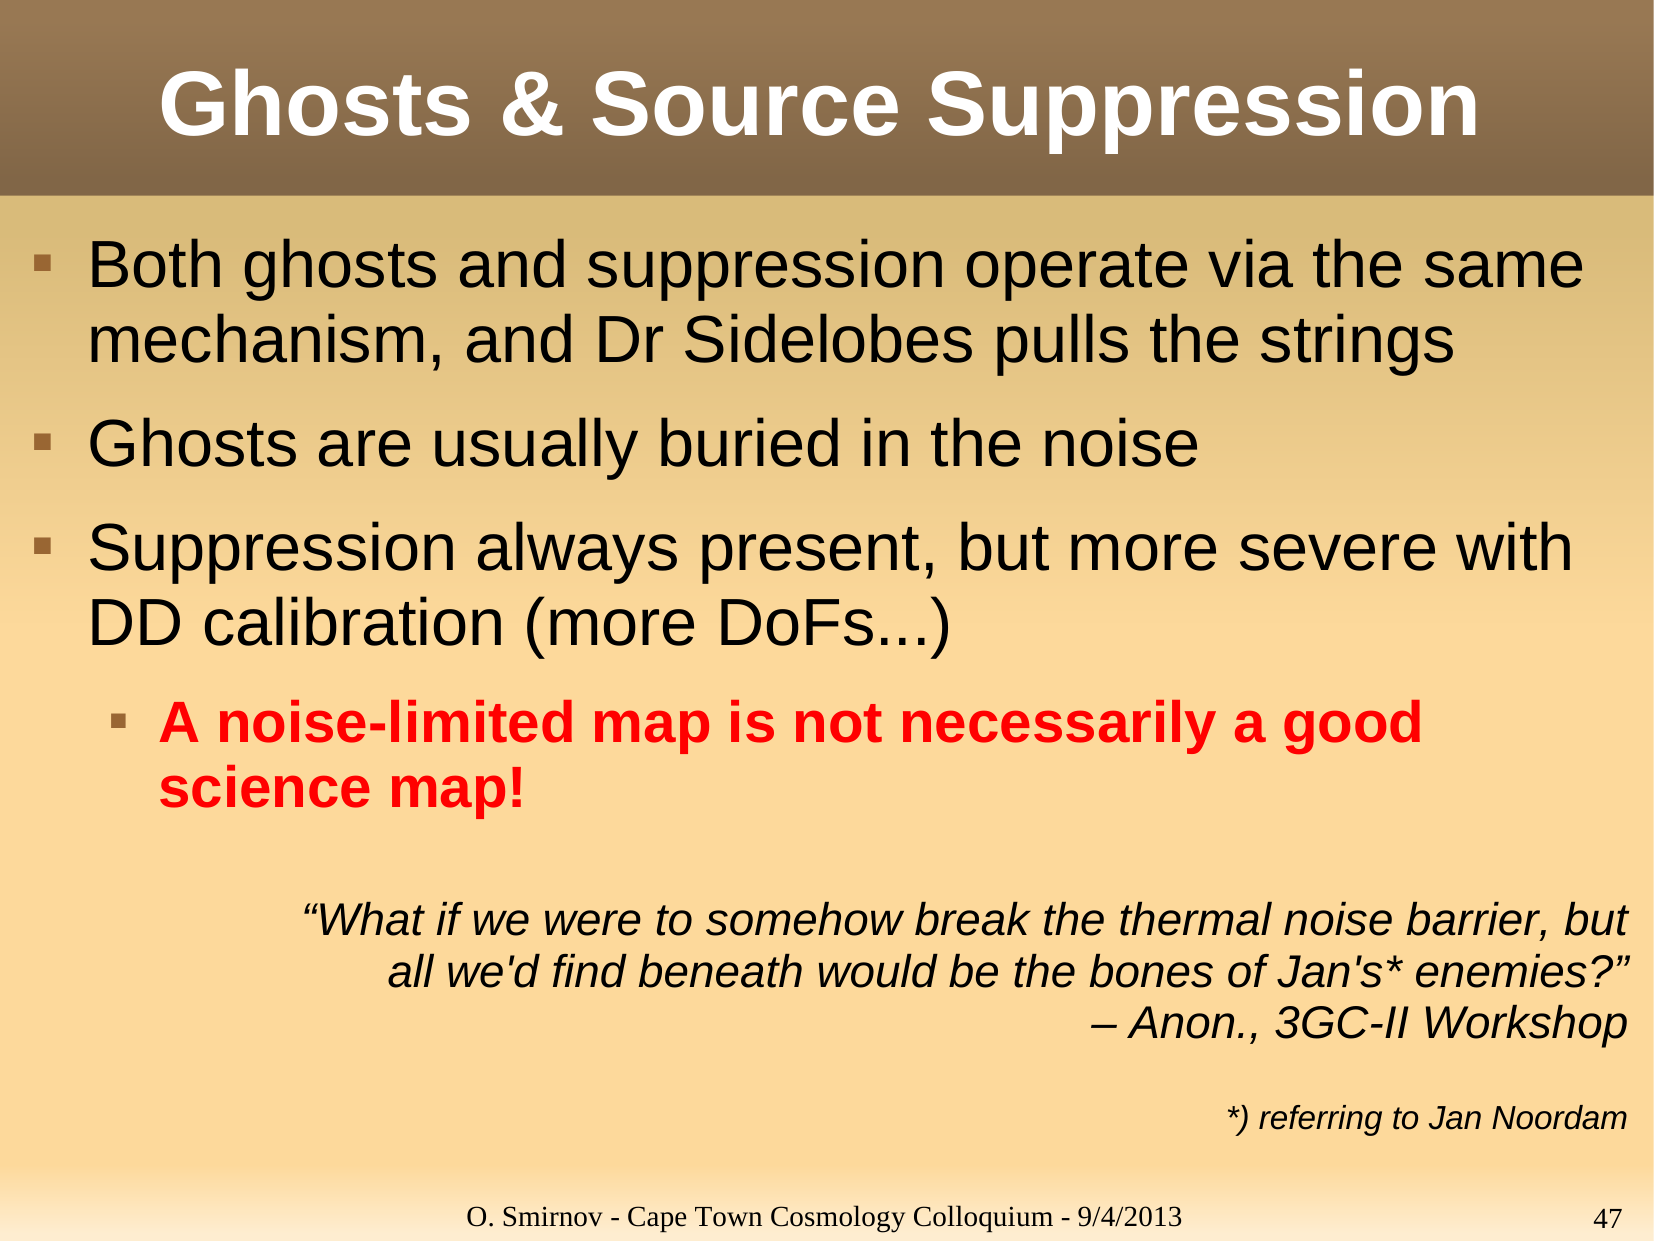

# Ghosts & Source Suppression
Both ghosts and suppression operate via the same mechanism, and Dr Sidelobes pulls the strings
Ghosts are usually buried in the noise
Suppression always present, but more severe with DD calibration (more DoFs...)
A noise-limited map is not necessarily a good science map!
“What if we were to somehow break the thermal noise barrier, but
all we'd find beneath would be the bones of Jan's* enemies?”
					– Anon., 3GC-II Workshop
*) referring to Jan Noordam
O. Smirnov - Cape Town Cosmology Colloquium - 9/4/2013
47